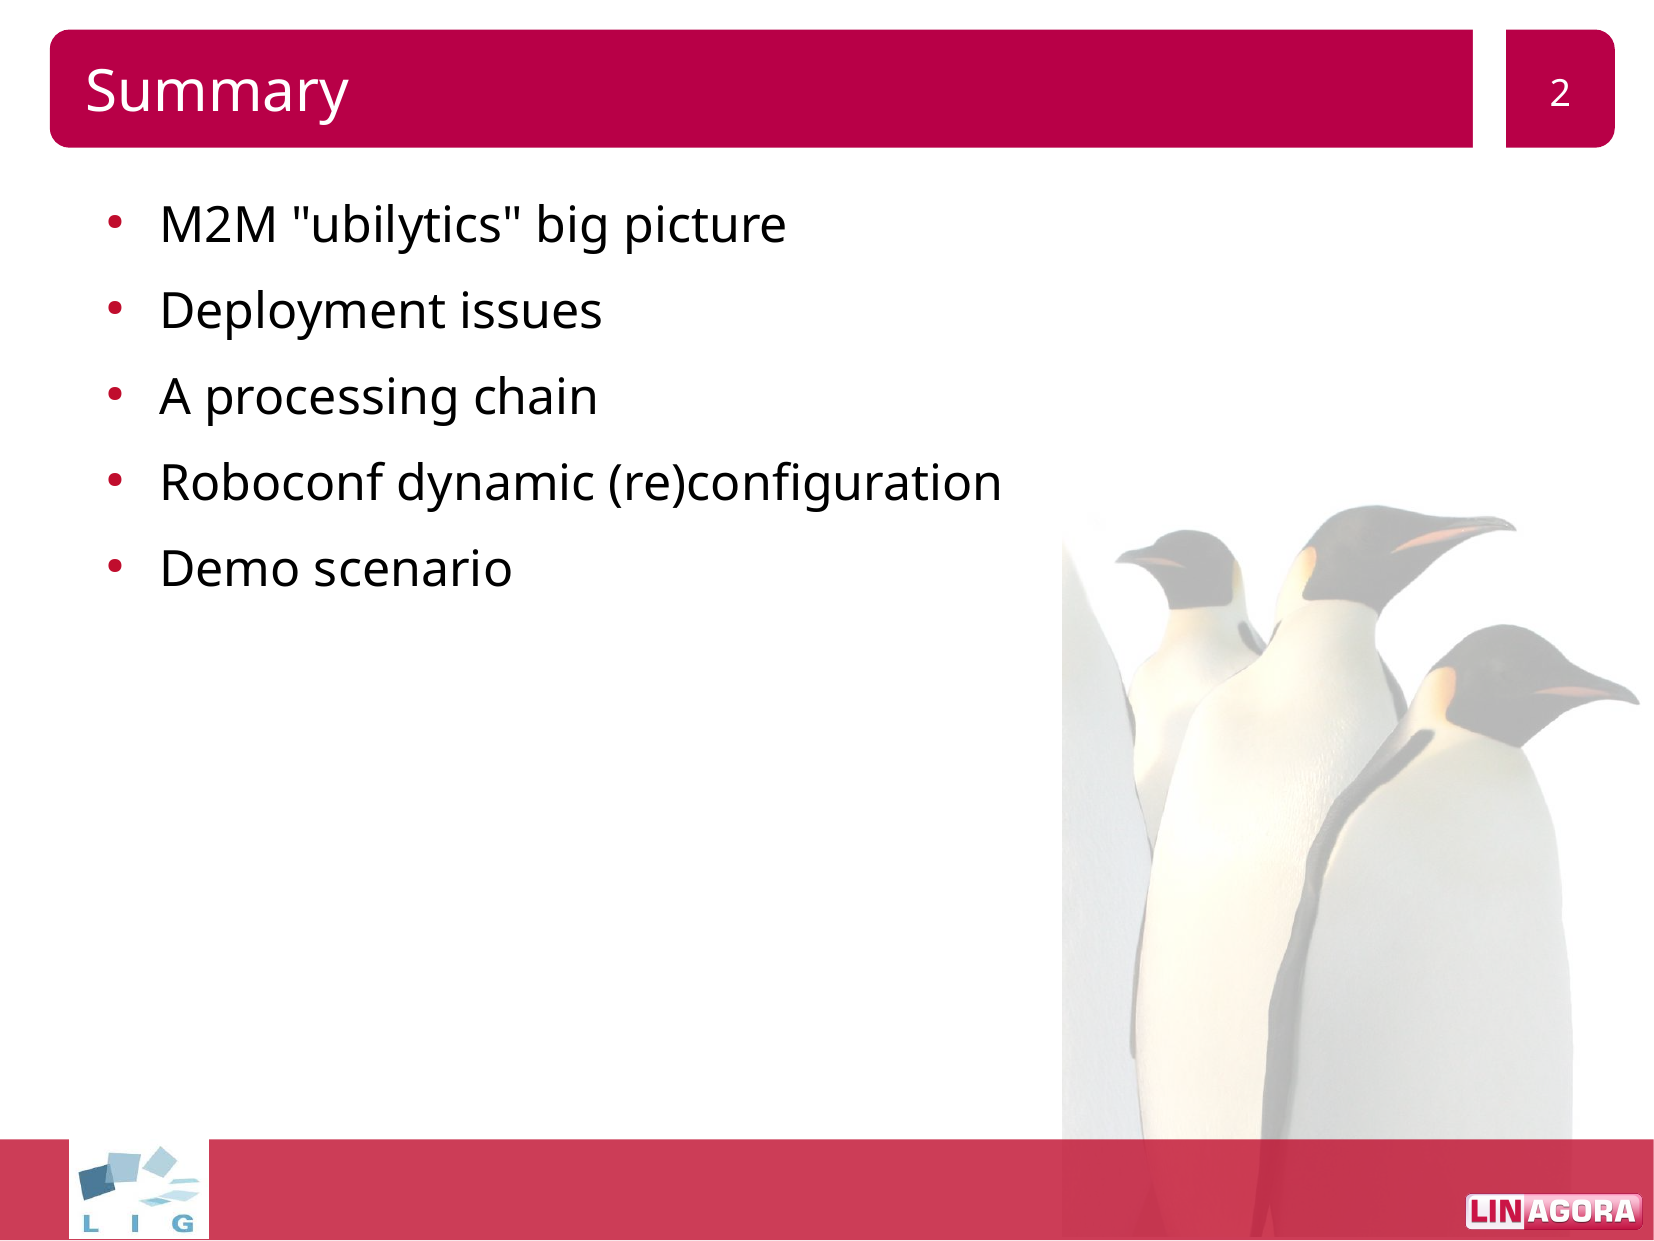

# Summary
M2M "ubilytics" big picture
Deployment issues
A processing chain
Roboconf dynamic (re)configuration
Demo scenario